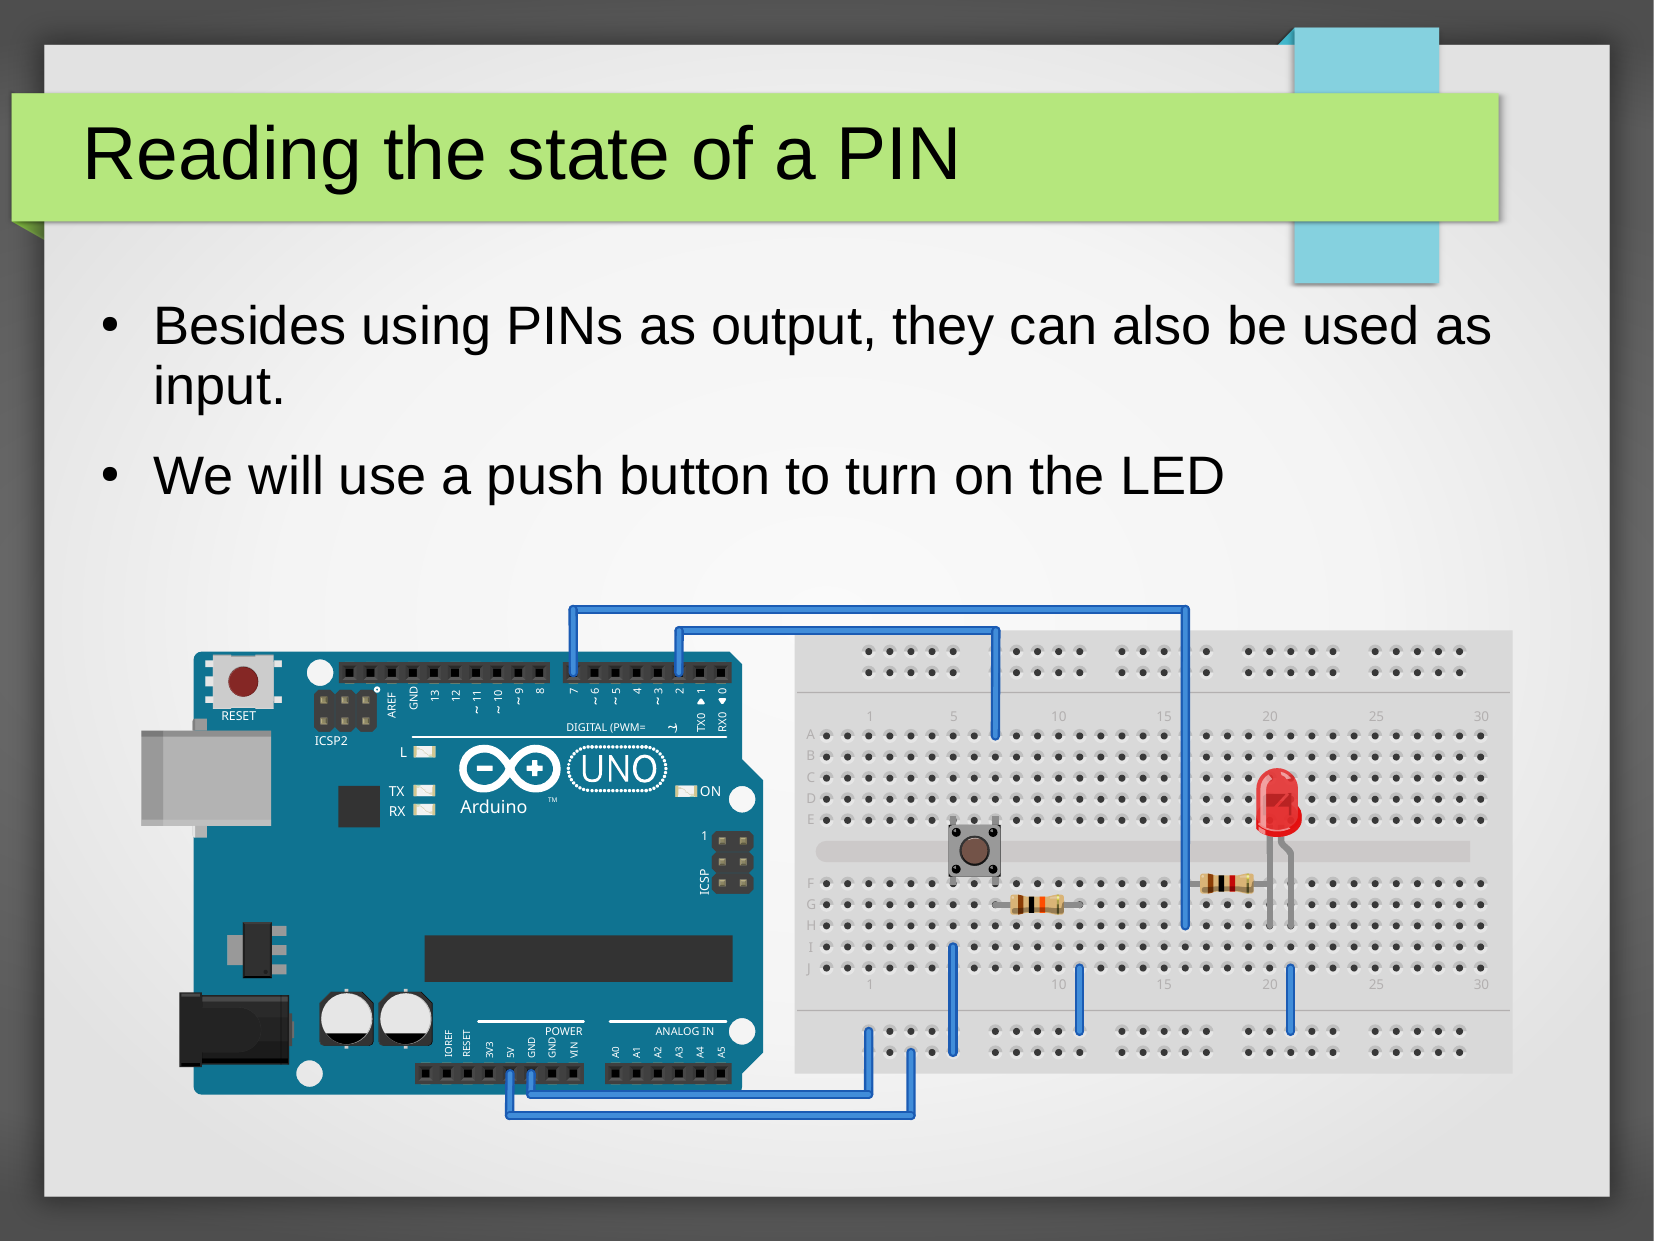

# Reading the state of a PIN
Besides using PINs as output, they can also be used as input.
We will use a push button to turn on the LED